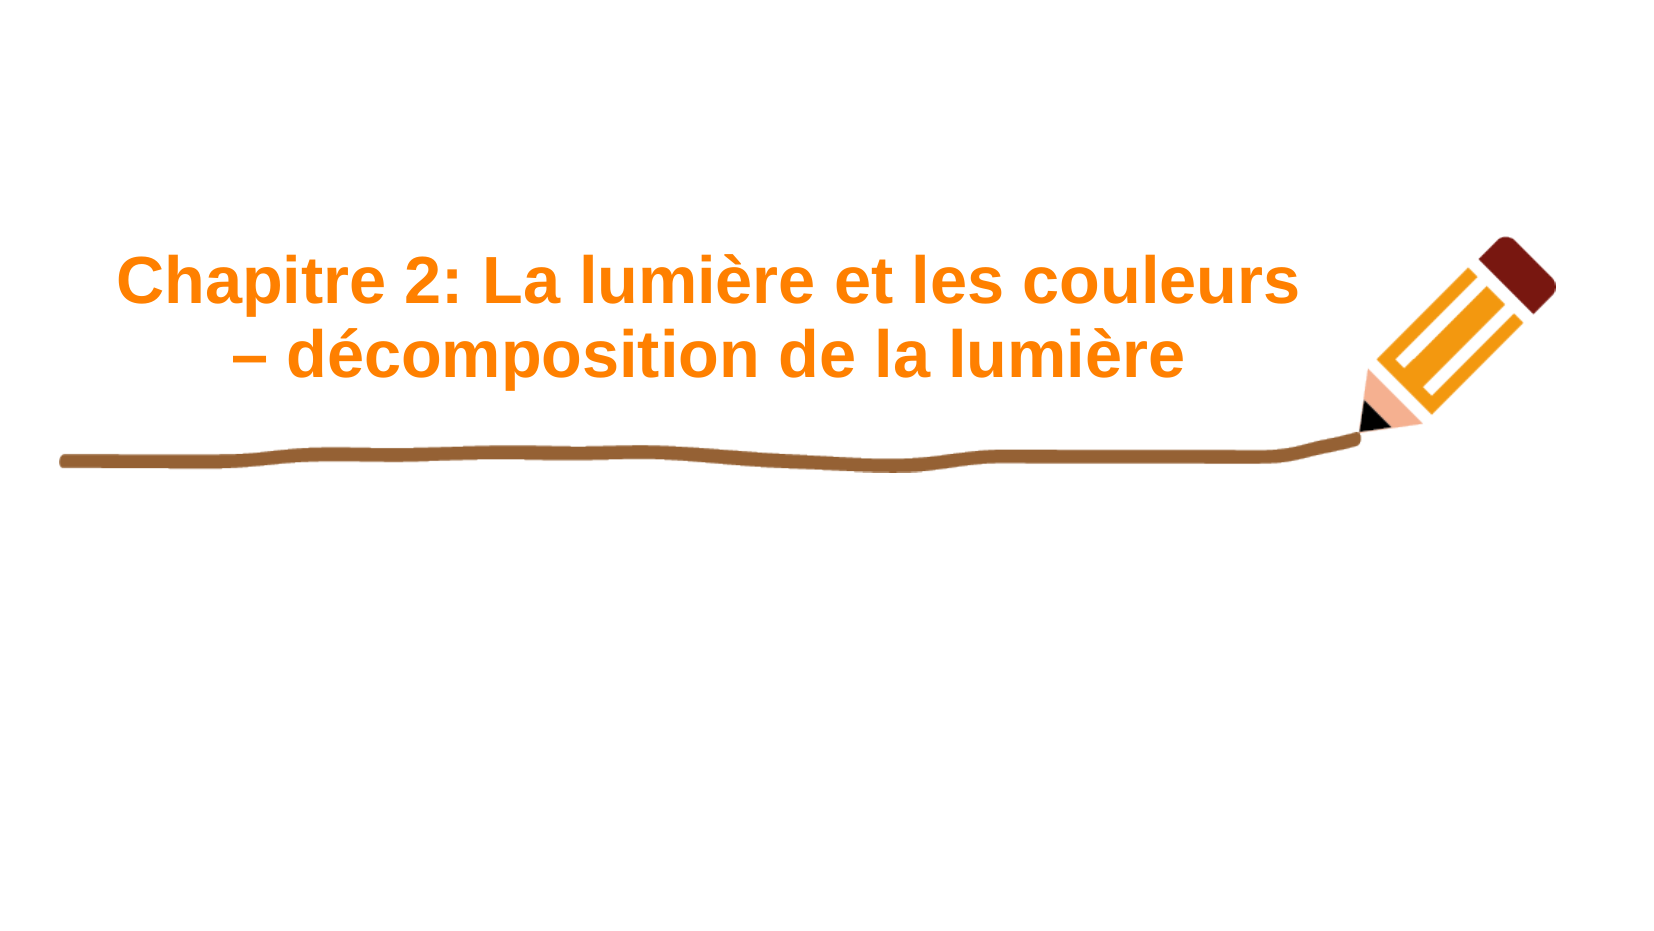

# Chapitre 2: La lumière et les couleurs – décomposition de la lumière